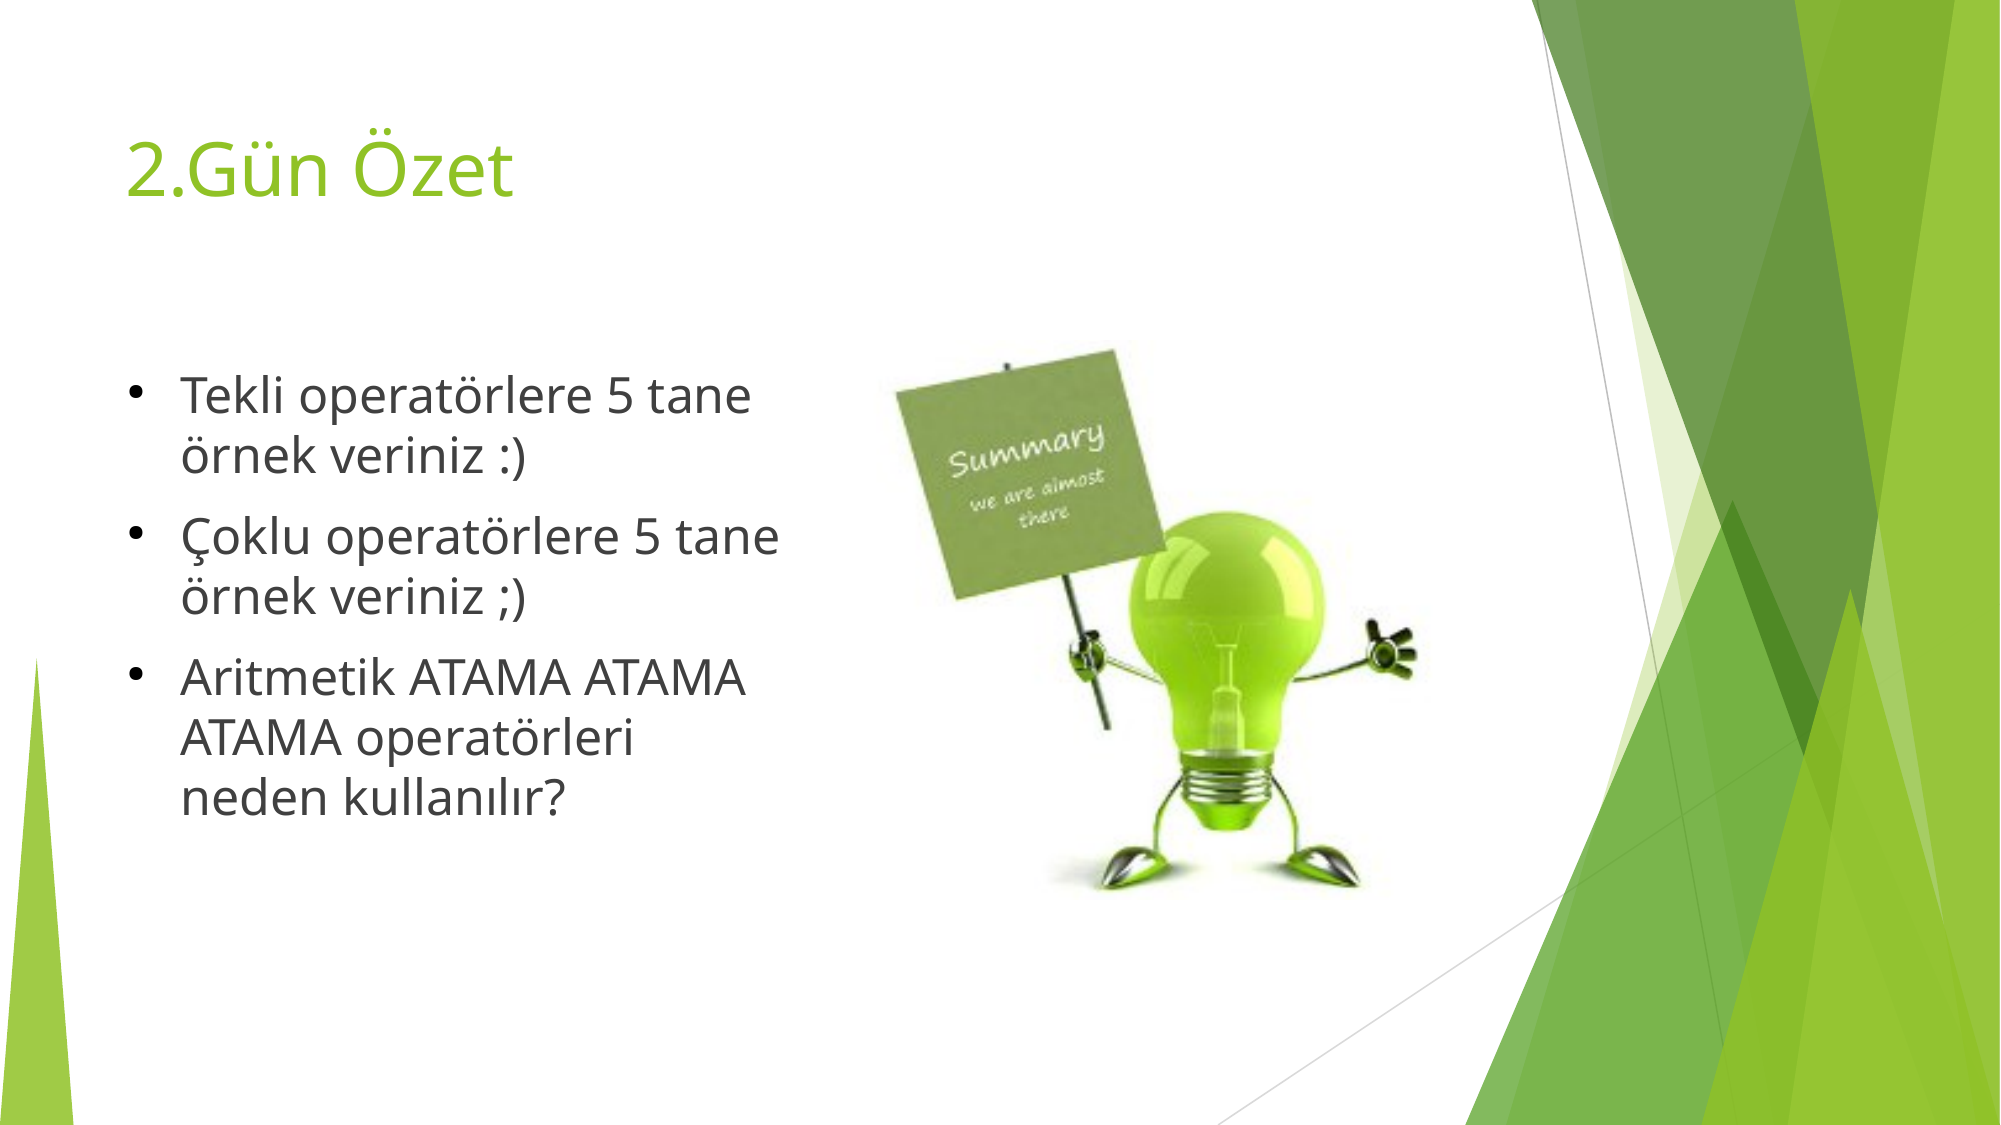

# 2.Gün Özet
Tekli operatörlere 5 tane örnek veriniz :)
Çoklu operatörlere 5 tane örnek veriniz ;)
Aritmetik ATAMA ATAMA ATAMA operatörleri neden kullanılır?